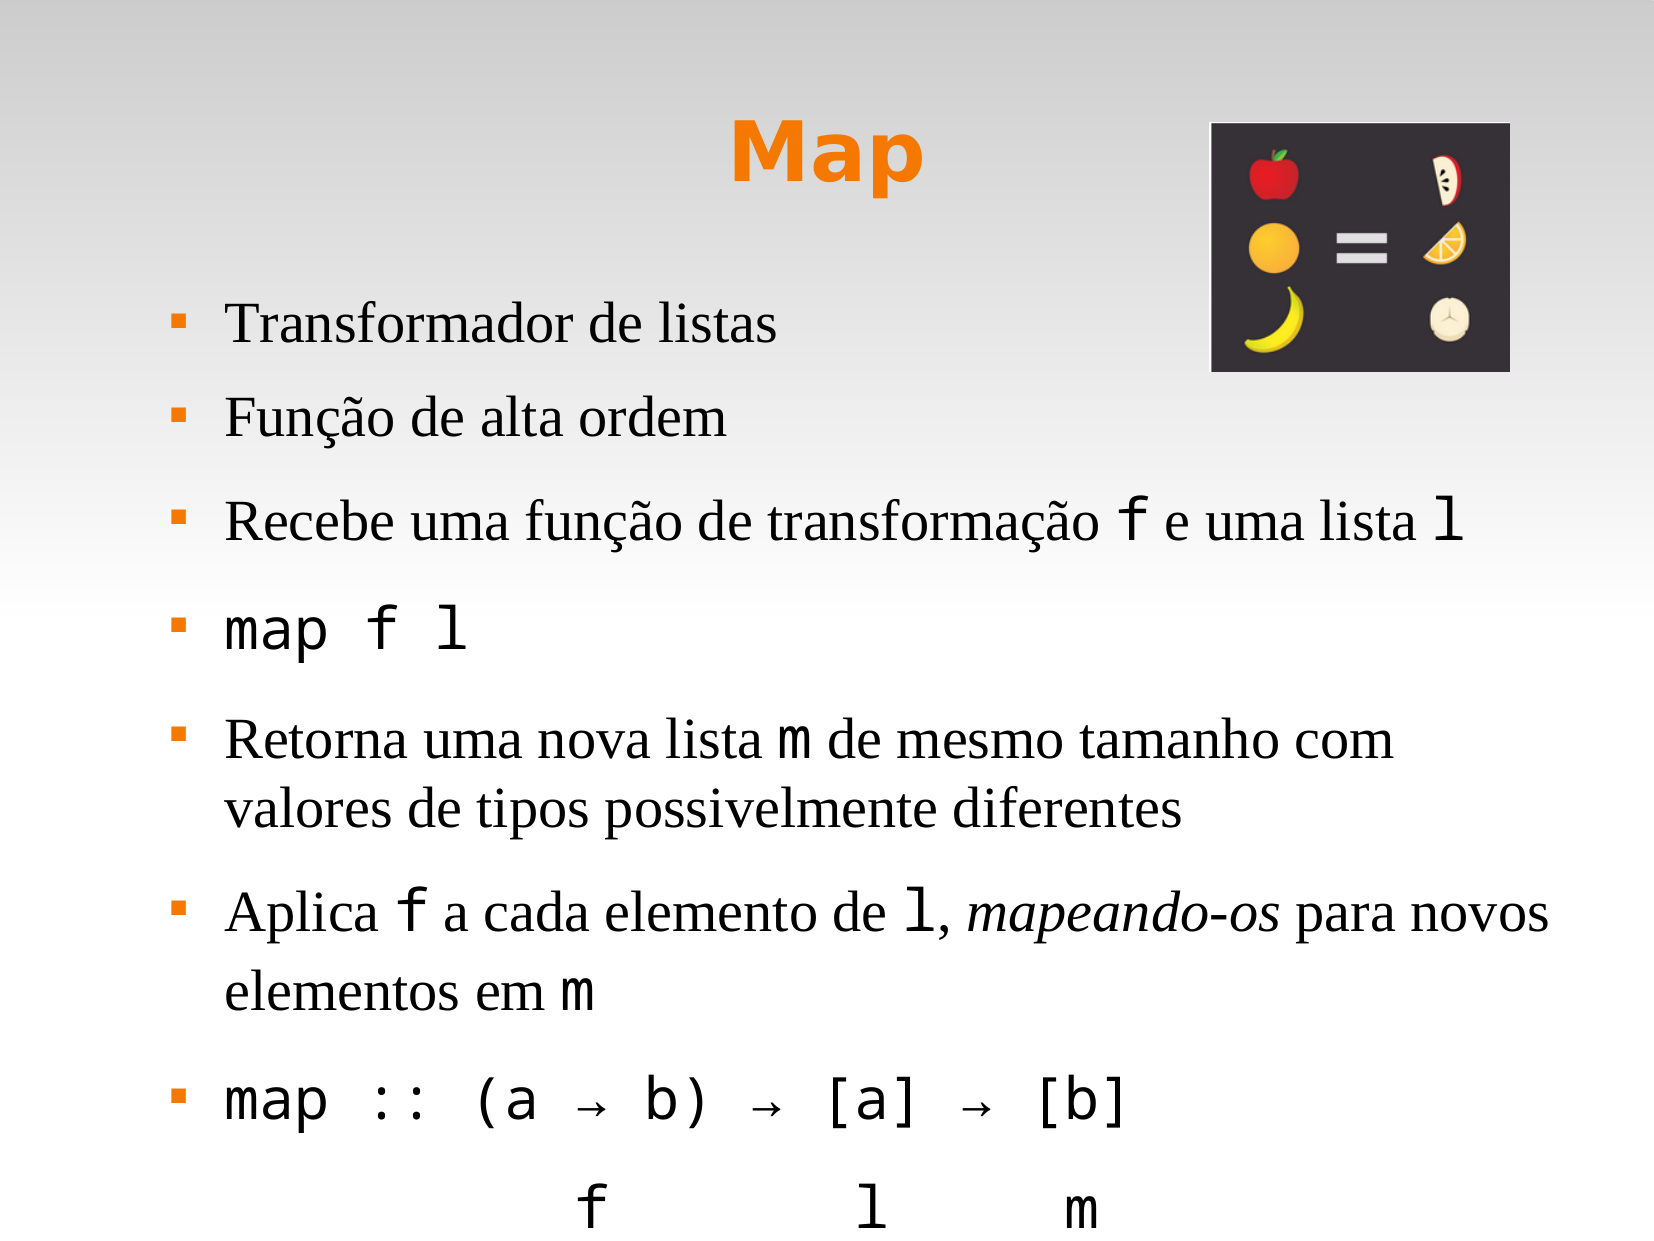

# Map
Transformador de listas
Função de alta ordem
Recebe uma função de transformação f e uma lista l
map f l
Retorna uma nova lista m de mesmo tamanho com valores de tipos possivelmente diferentes
Aplica f a cada elemento de l, mapeando-os para novos elementos em m
map :: (a → b) → [a] → [b]
 f l m